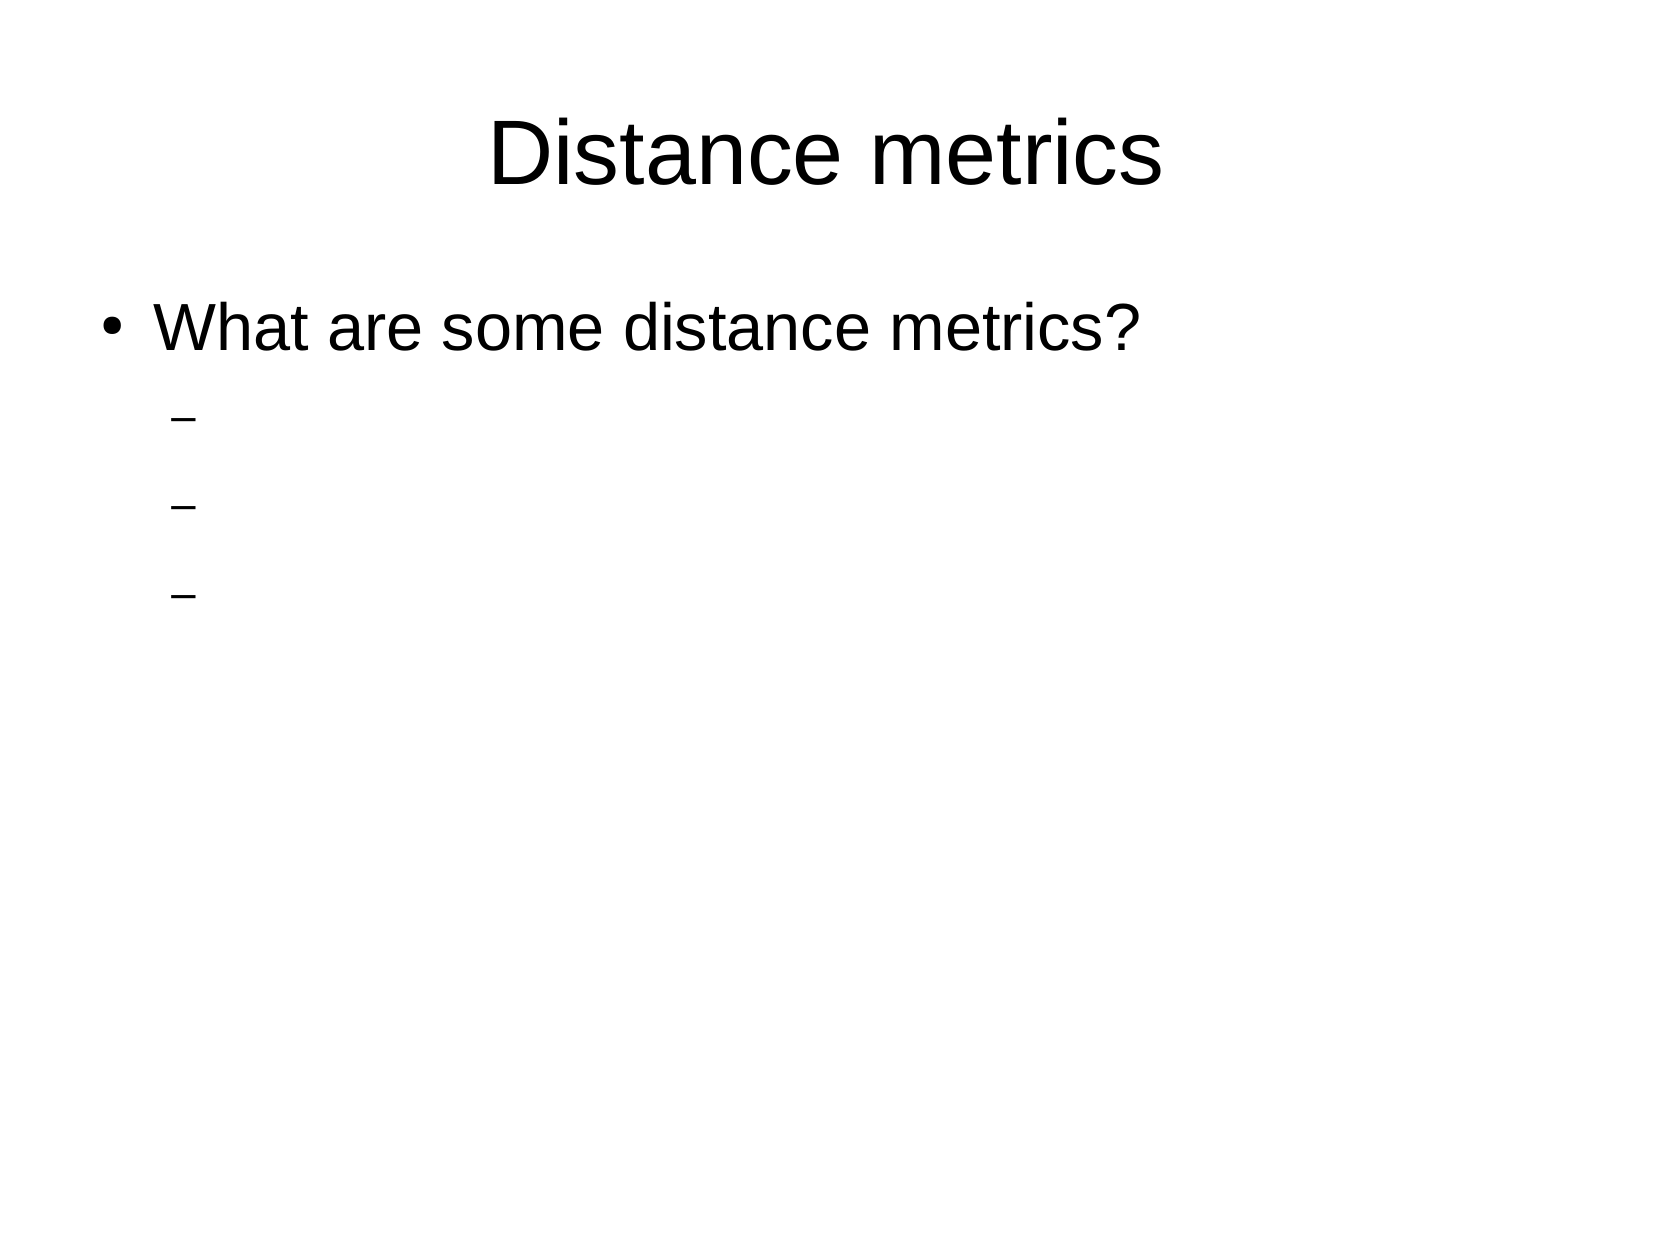

# Distance metrics
What are some distance metrics?